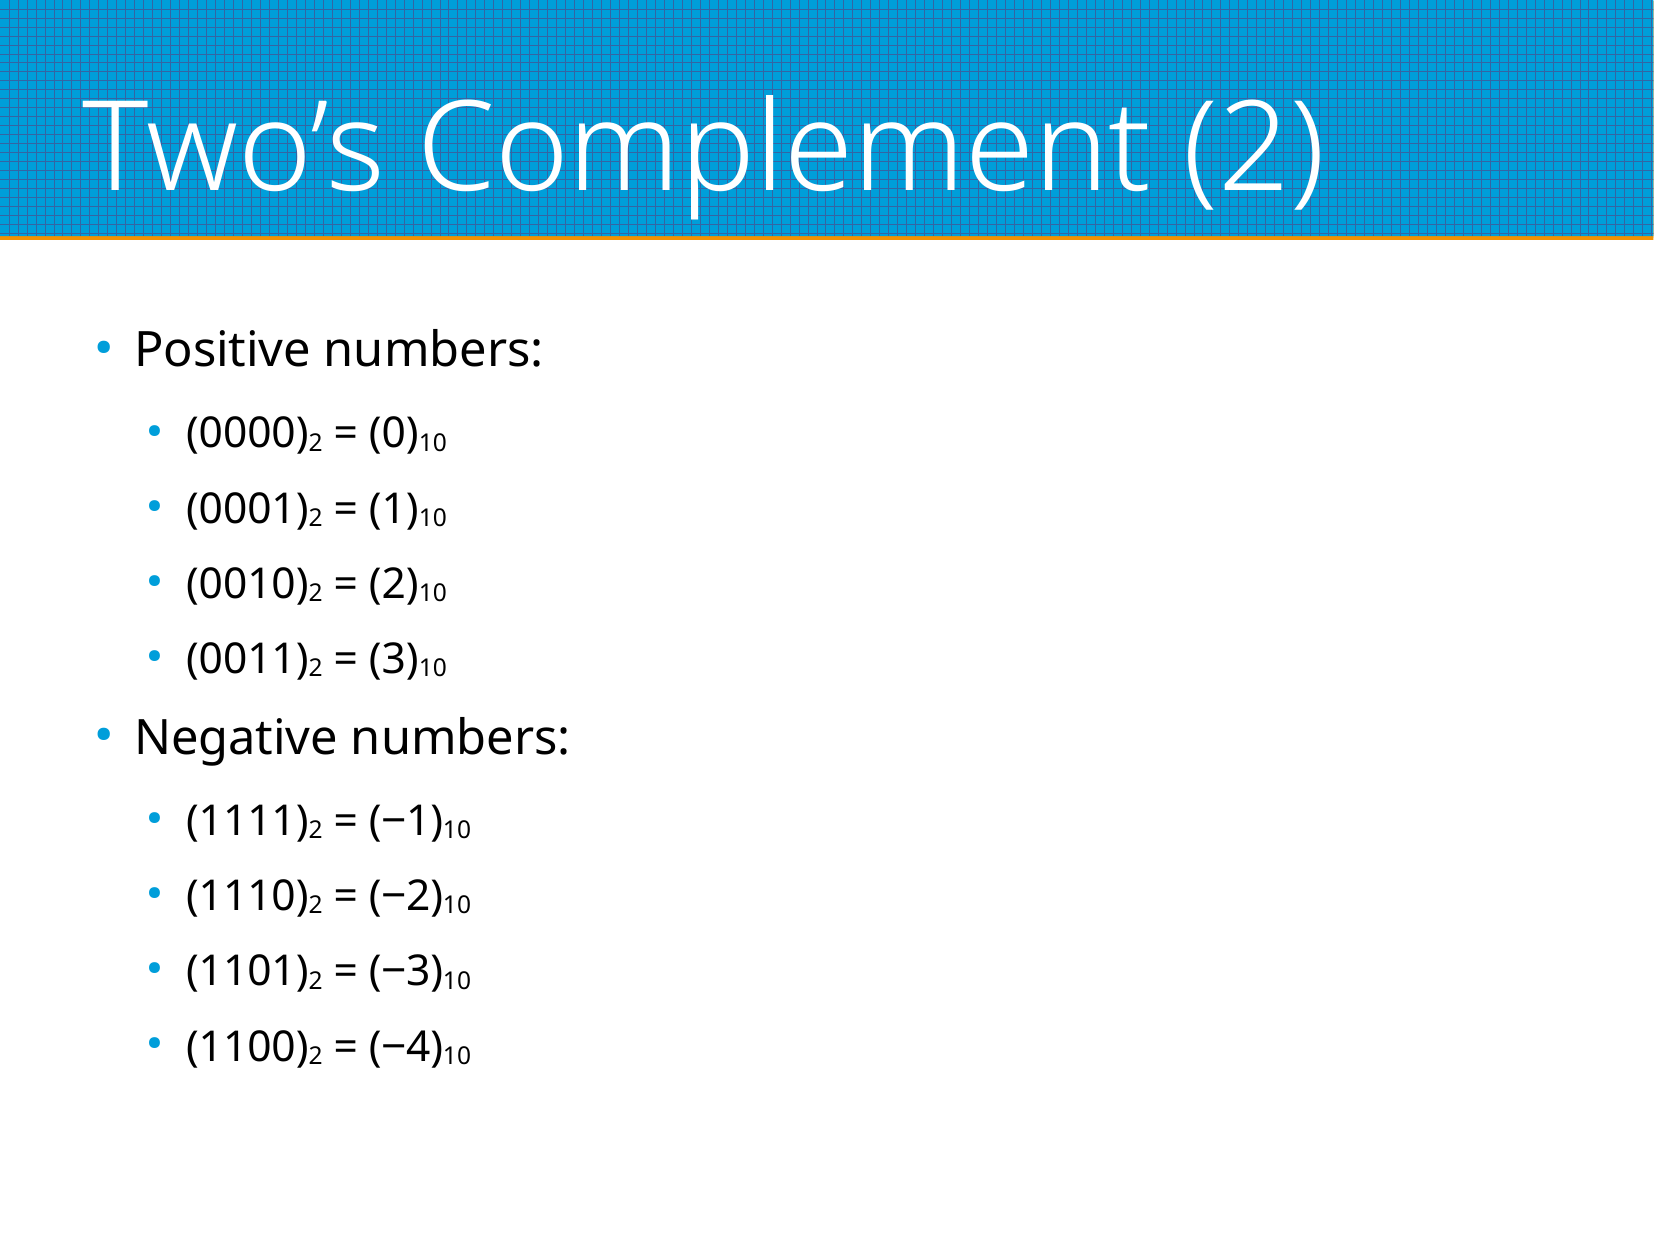

# Two’s Complement (2)
Positive numbers:
(0000)2 = (0)10
(0001)2 = (1)10
(0010)2 = (2)10
(0011)2 = (3)10
Negative numbers:
(1111)2 = (‒1)10
(1110)2 = (‒2)10
(1101)2 = (‒3)10
(1100)2 = (‒4)10